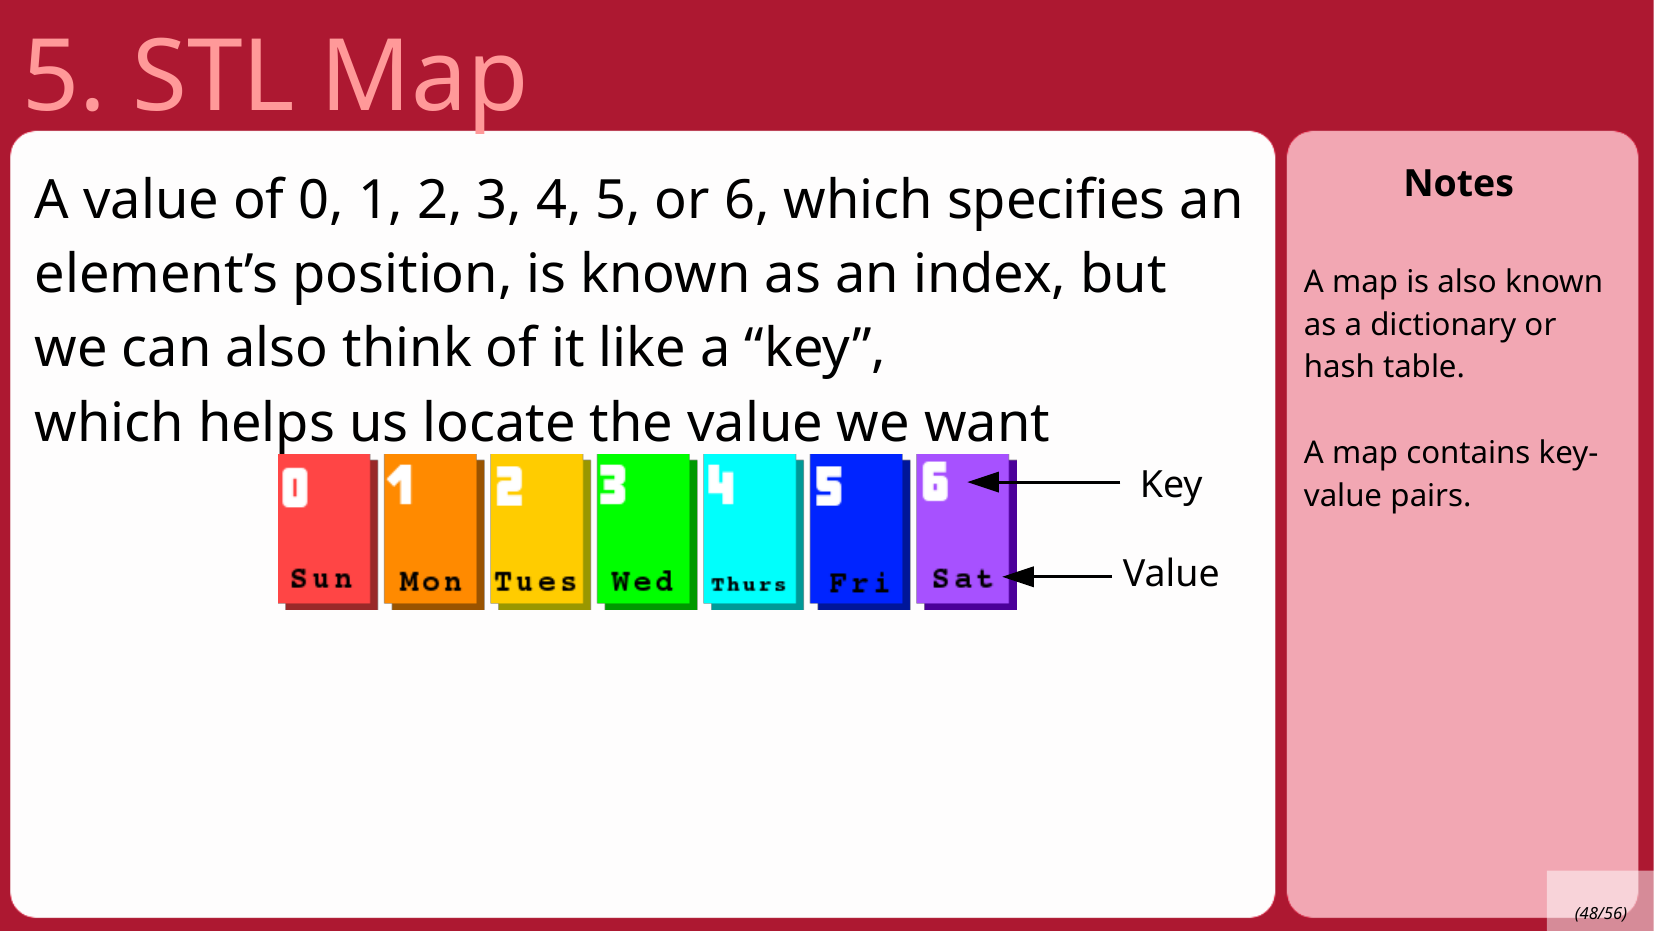

# 5. STL Map
Notes
A map is also known as a dictionary or hash table.
A map contains key-value pairs.
A value of 0, 1, 2, 3, 4, 5, or 6, which specifies an element’s position, is known as an index, but we can also think of it like a “key”,
which helps us locate the value we want
Key
Value